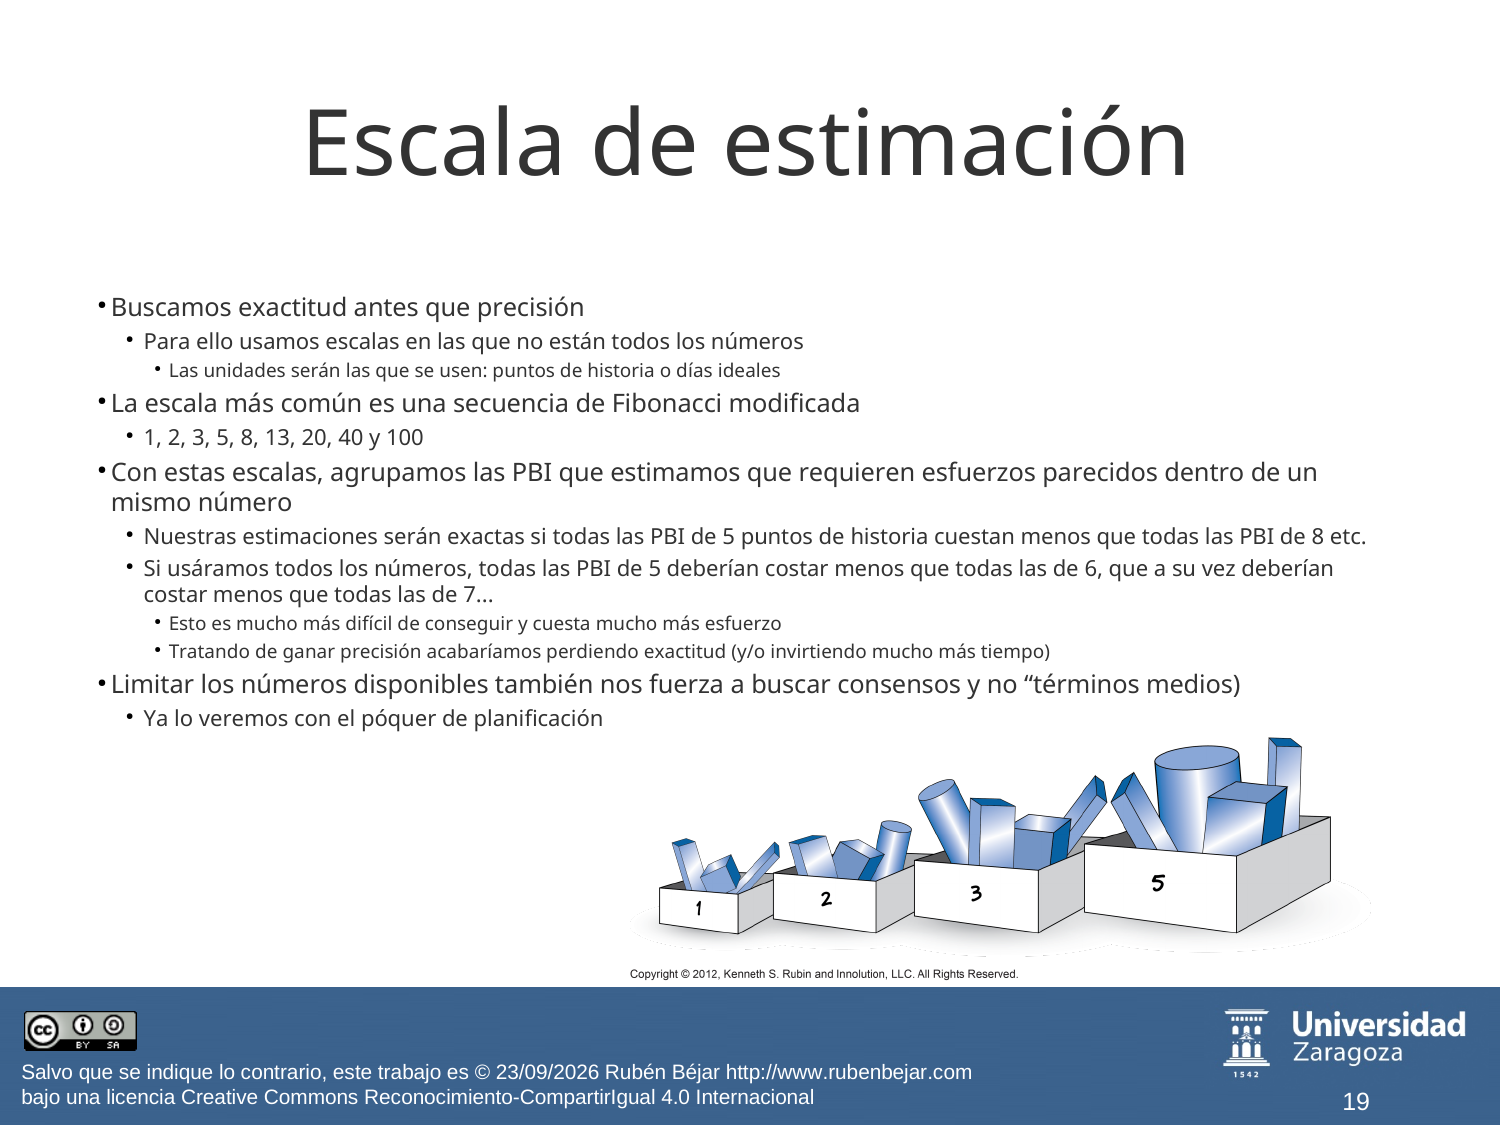

# Escala de estimación
Buscamos exactitud antes que precisión
Para ello usamos escalas en las que no están todos los números
Las unidades serán las que se usen: puntos de historia o días ideales
La escala más común es una secuencia de Fibonacci modificada
1, 2, 3, 5, 8, 13, 20, 40 y 100
Con estas escalas, agrupamos las PBI que estimamos que requieren esfuerzos parecidos dentro de un mismo número
Nuestras estimaciones serán exactas si todas las PBI de 5 puntos de historia cuestan menos que todas las PBI de 8 etc.
Si usáramos todos los números, todas las PBI de 5 deberían costar menos que todas las de 6, que a su vez deberían costar menos que todas las de 7...
Esto es mucho más difícil de conseguir y cuesta mucho más esfuerzo
Tratando de ganar precisión acabaríamos perdiendo exactitud (y/o invirtiendo mucho más tiempo)
Limitar los números disponibles también nos fuerza a buscar consensos y no “términos medios)
Ya lo veremos con el póquer de planificación